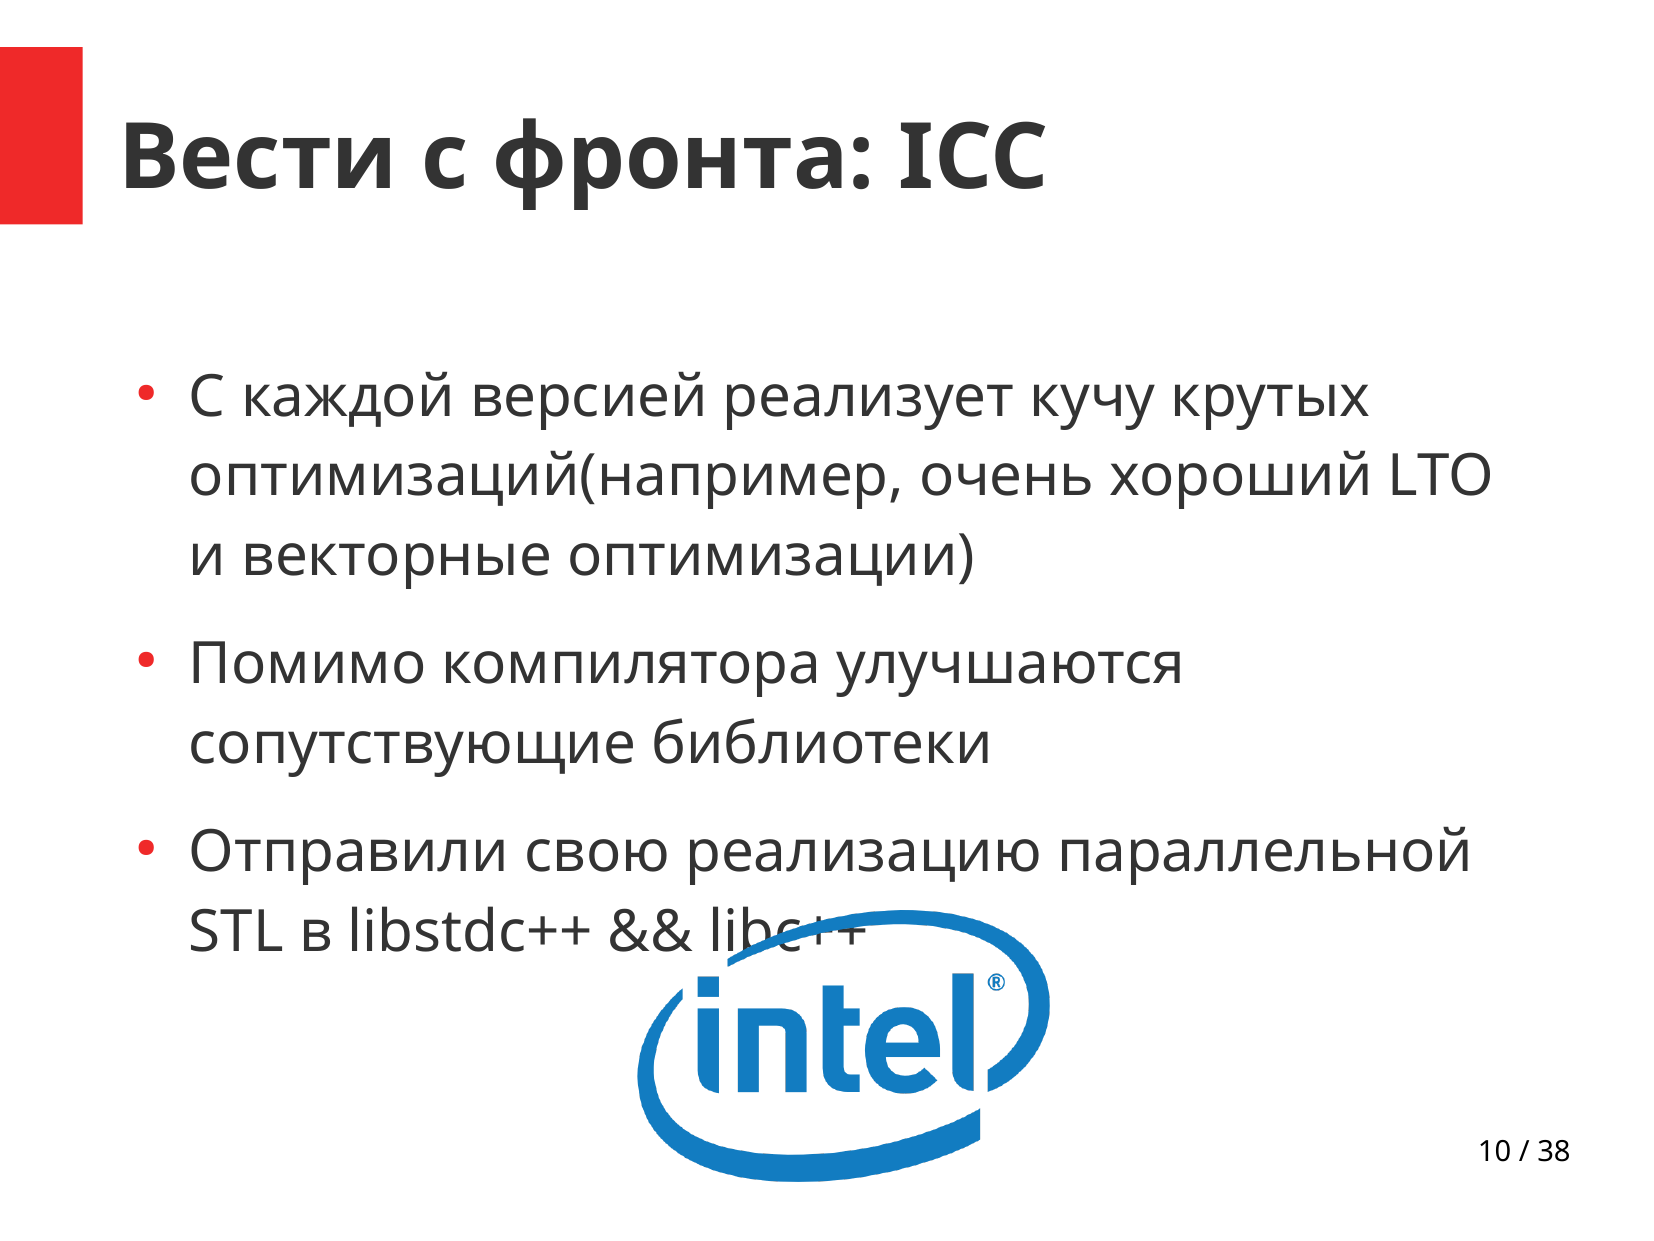

# Вести с фронта: ICC
С каждой версией реализует кучу крутых оптимизаций(например, очень хороший LTO и векторные оптимизации)
Помимо компилятора улучшаются сопутствующие библиотеки
Отправили свою реализацию параллельной STL в libstdc++ && libc++
10